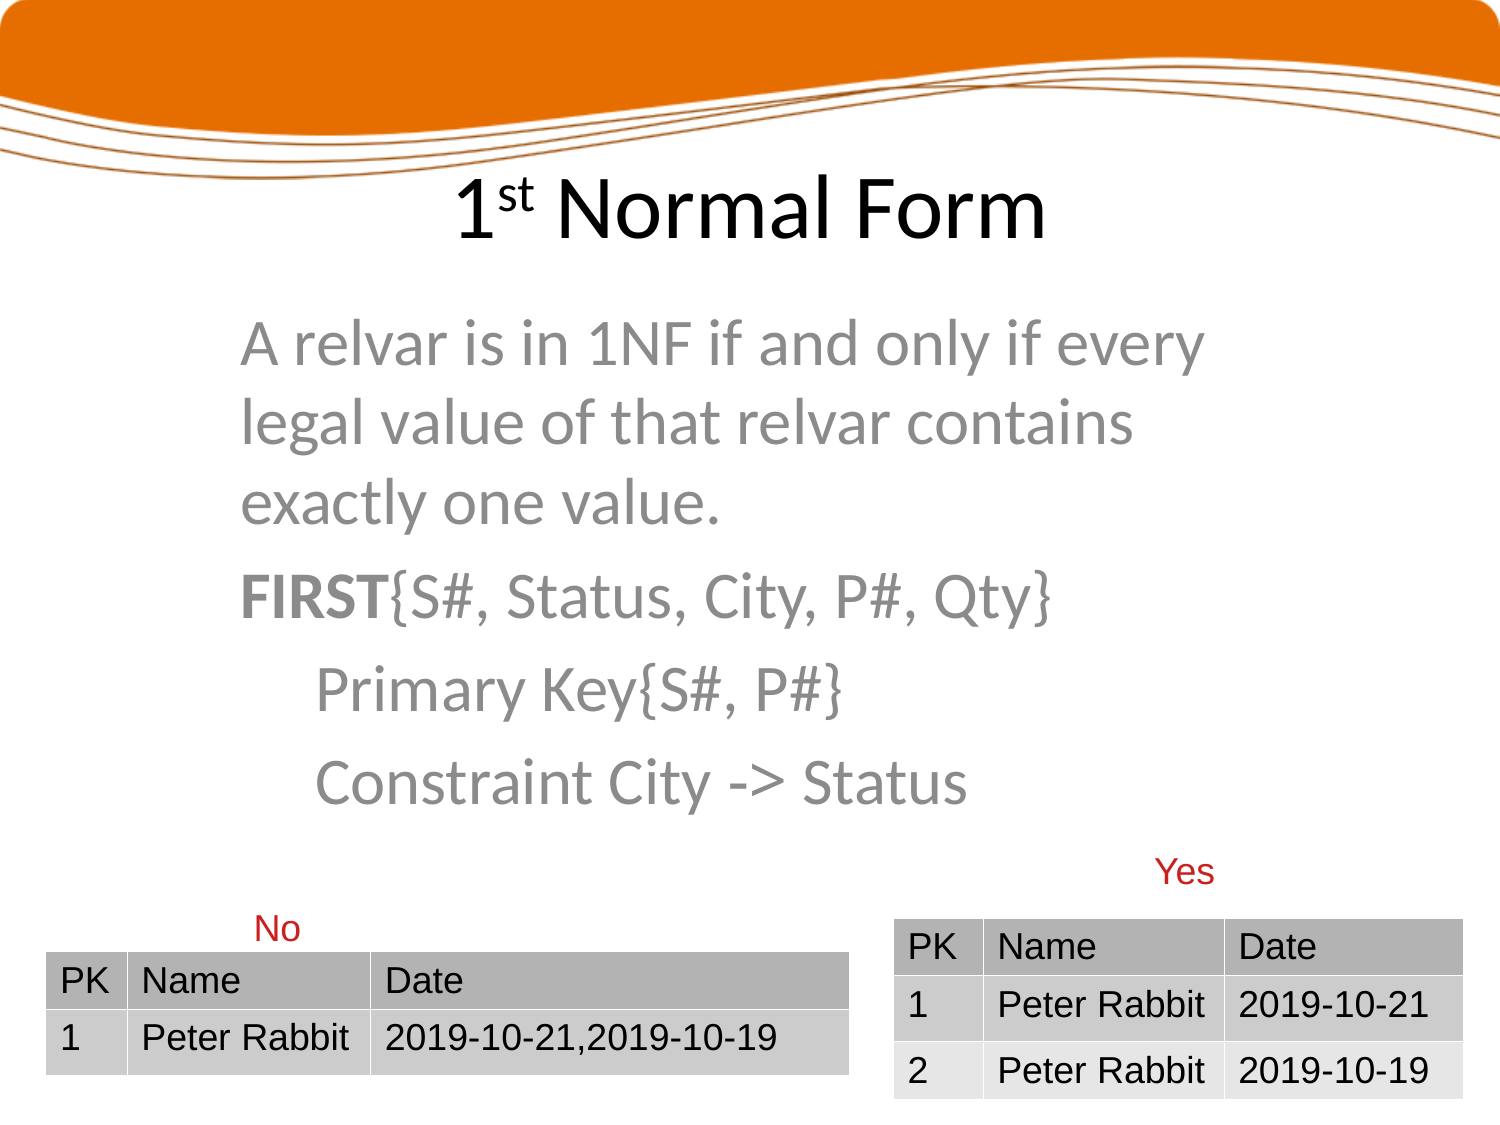

1st Normal Form
# A relvar is in 1NF if and only if every legal value of that relvar contains exactly one value.
FIRST{S#, Status, City, P#, Qty}
	Primary Key{S#, P#}
	Constraint City -> Status
Yes
No
| PK | Name | Date |
| --- | --- | --- |
| 1 | Peter Rabbit | 2019-10-21 |
| 2 | Peter Rabbit | 2019-10-19 |
| PK | Name | Date |
| --- | --- | --- |
| 1 | Peter Rabbit | 2019-10-21,2019-10-19 |